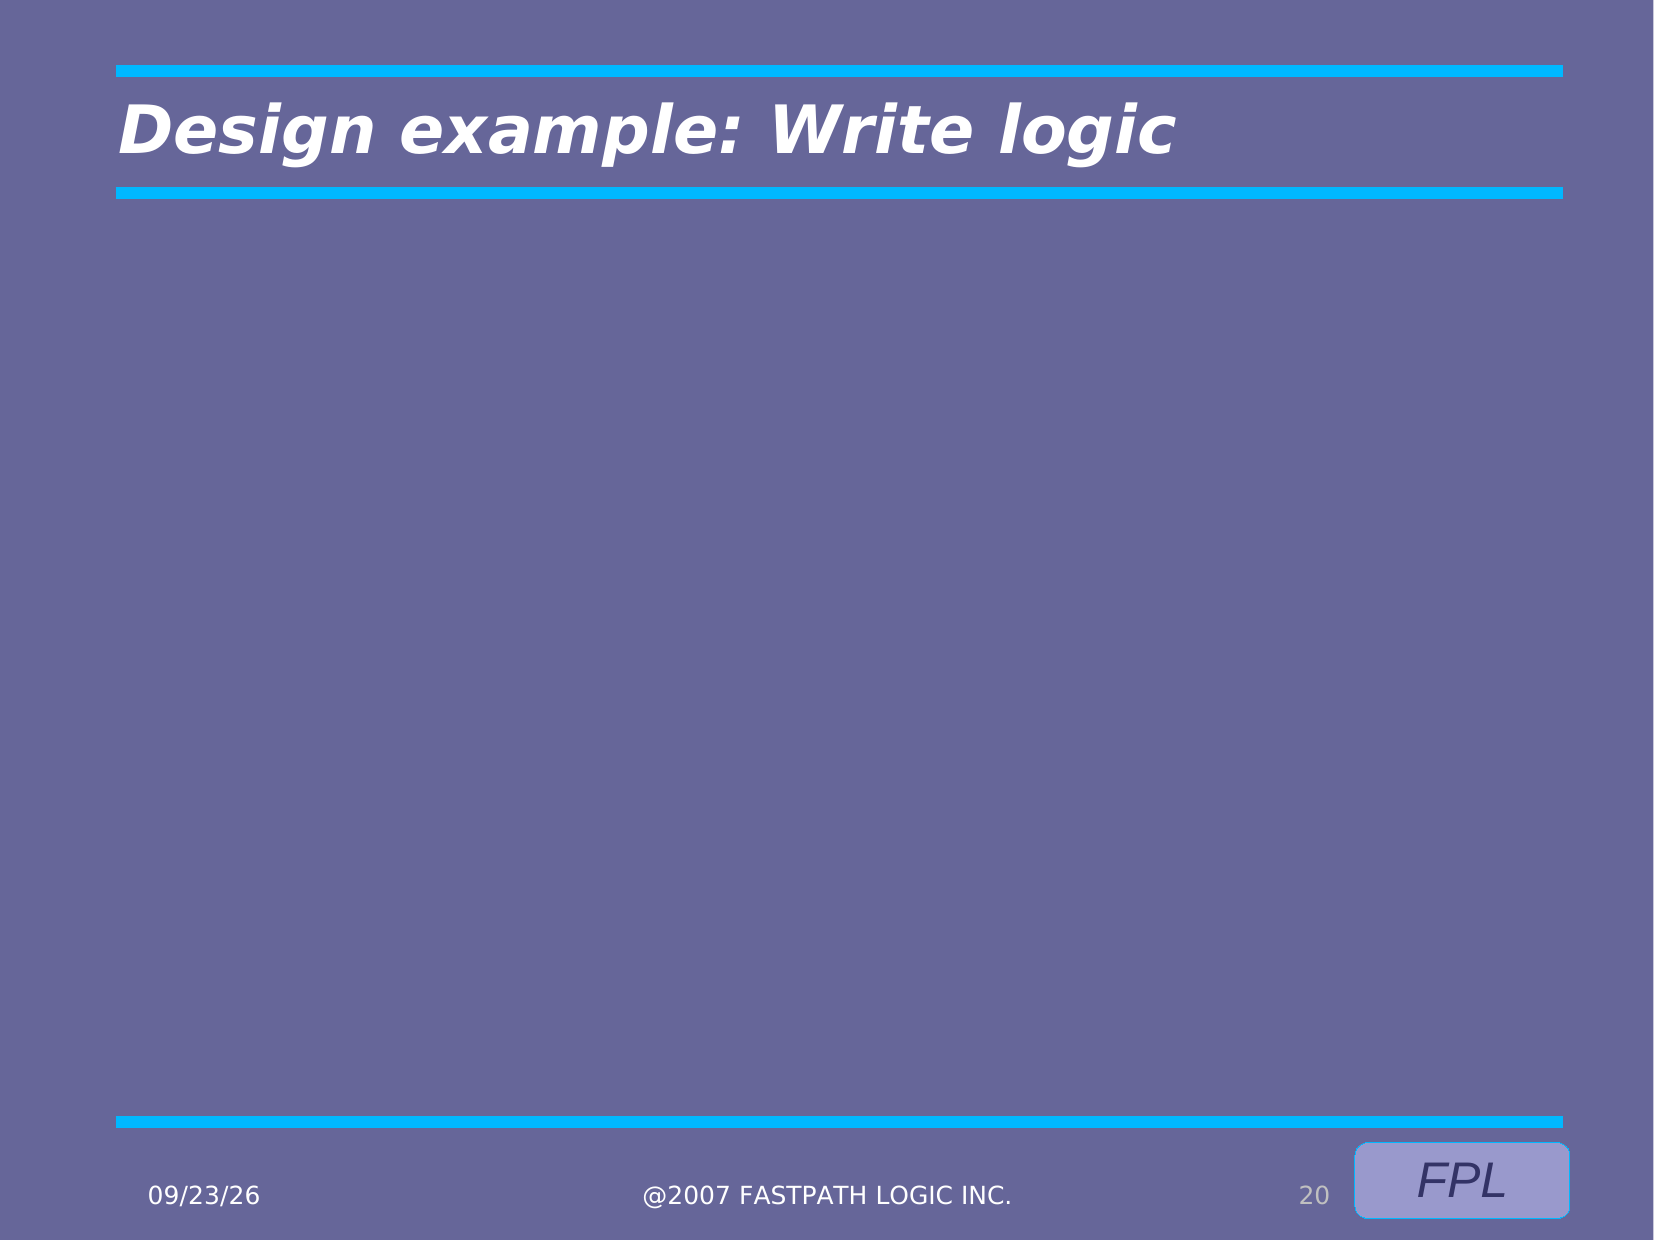

# Design example: Write logic
@2007 FASTPATH LOGIC INC.
20